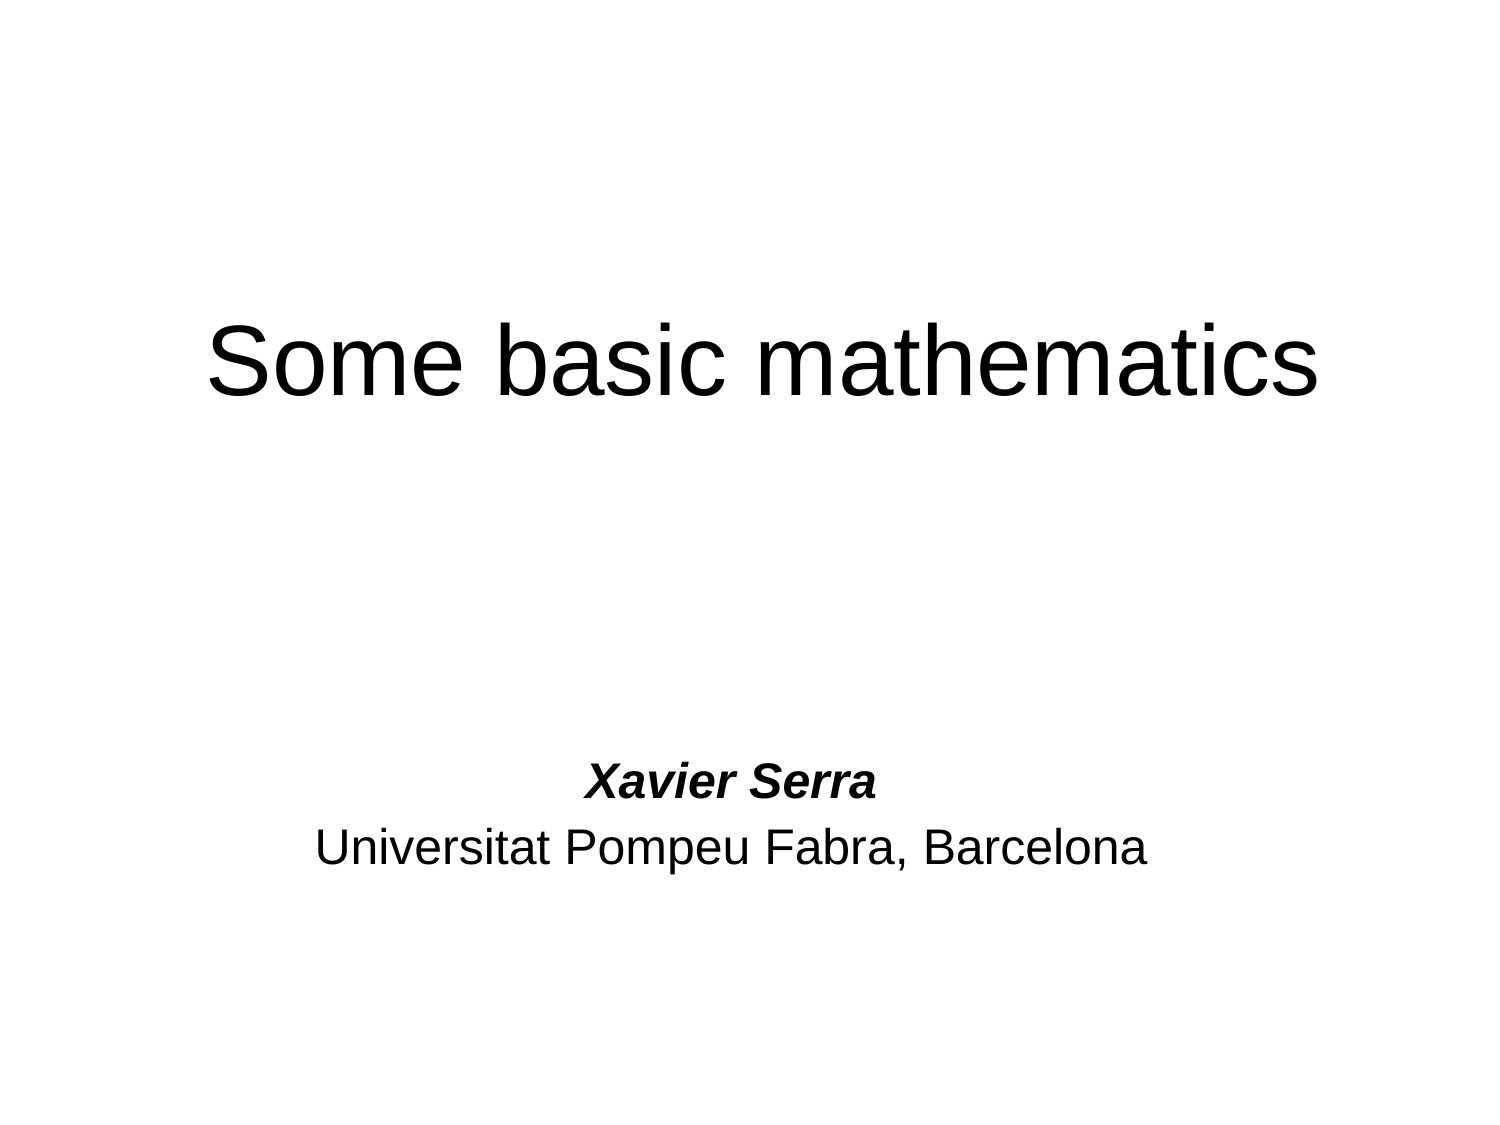

# Some basic mathematics
Xavier Serra
Universitat Pompeu Fabra, Barcelona